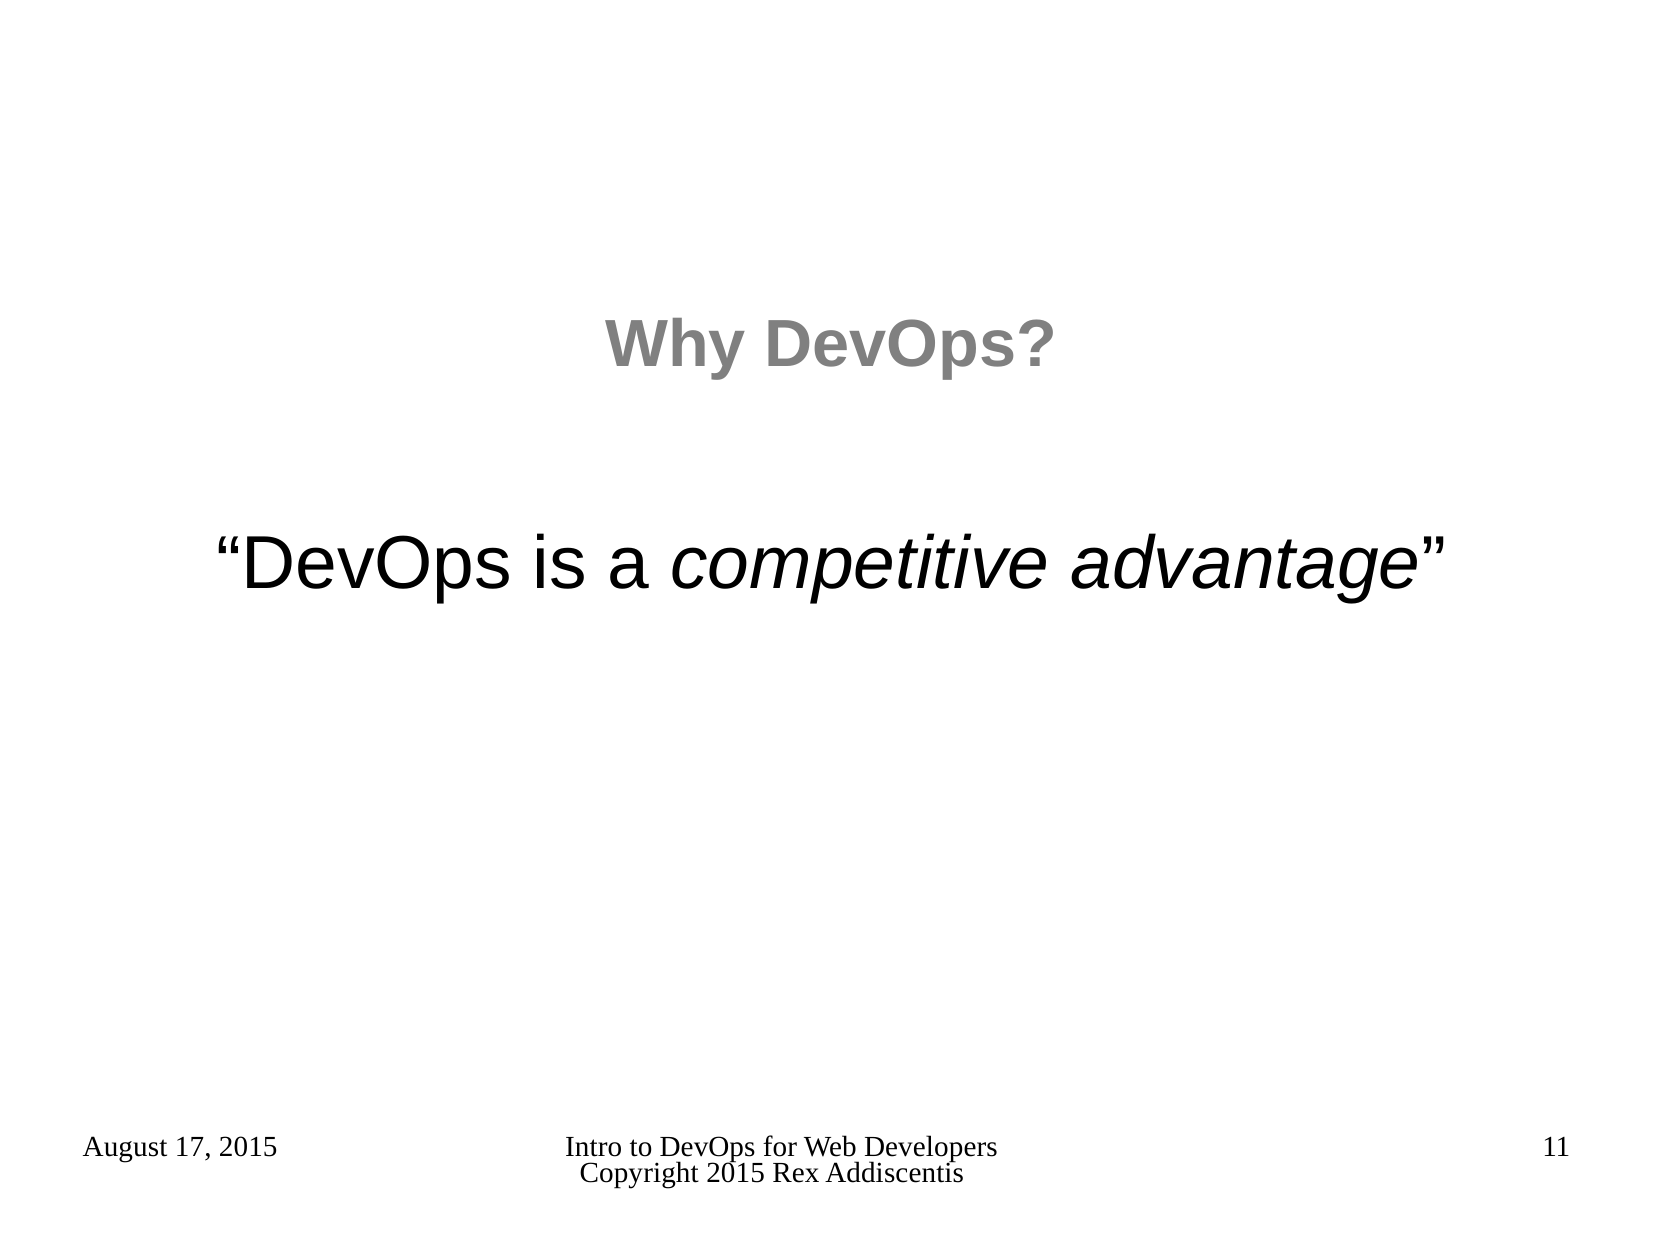

# Why DevOps?
“DevOps is a competitive advantage”
August 17, 2015
Intro to DevOps for Web Developers Copyright 2015 Rex Addiscentis
11